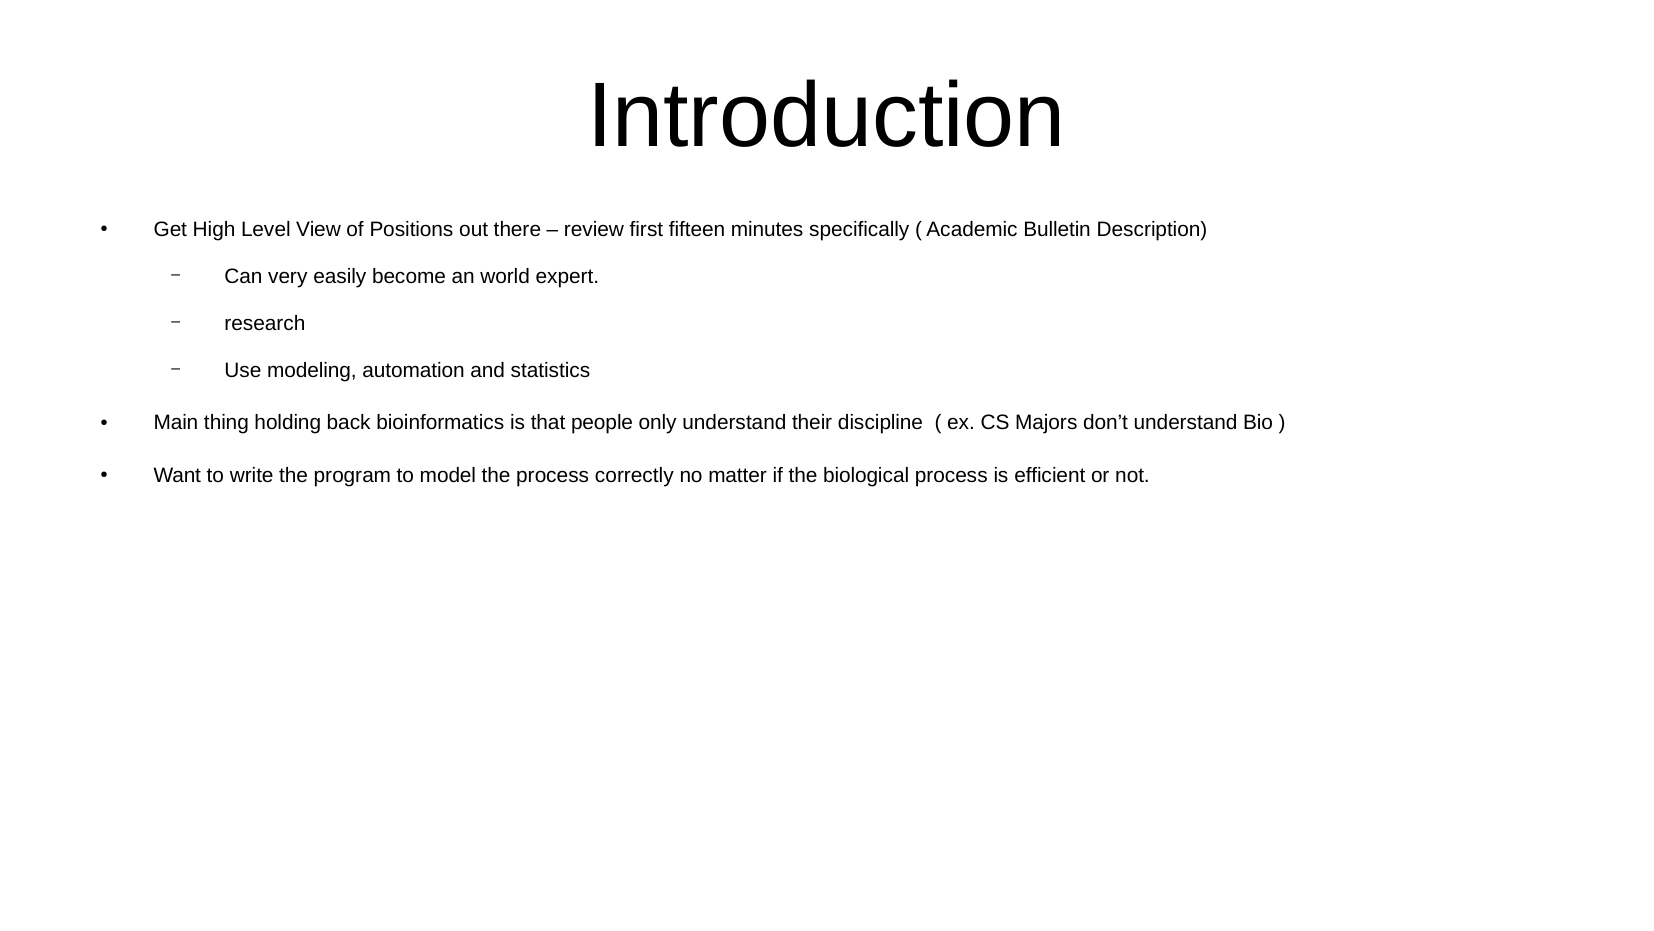

# Introduction
Get High Level View of Positions out there – review first fifteen minutes specifically ( Academic Bulletin Description)
Can very easily become an world expert.
research
Use modeling, automation and statistics
Main thing holding back bioinformatics is that people only understand their discipline ( ex. CS Majors don’t understand Bio )
Want to write the program to model the process correctly no matter if the biological process is efficient or not.